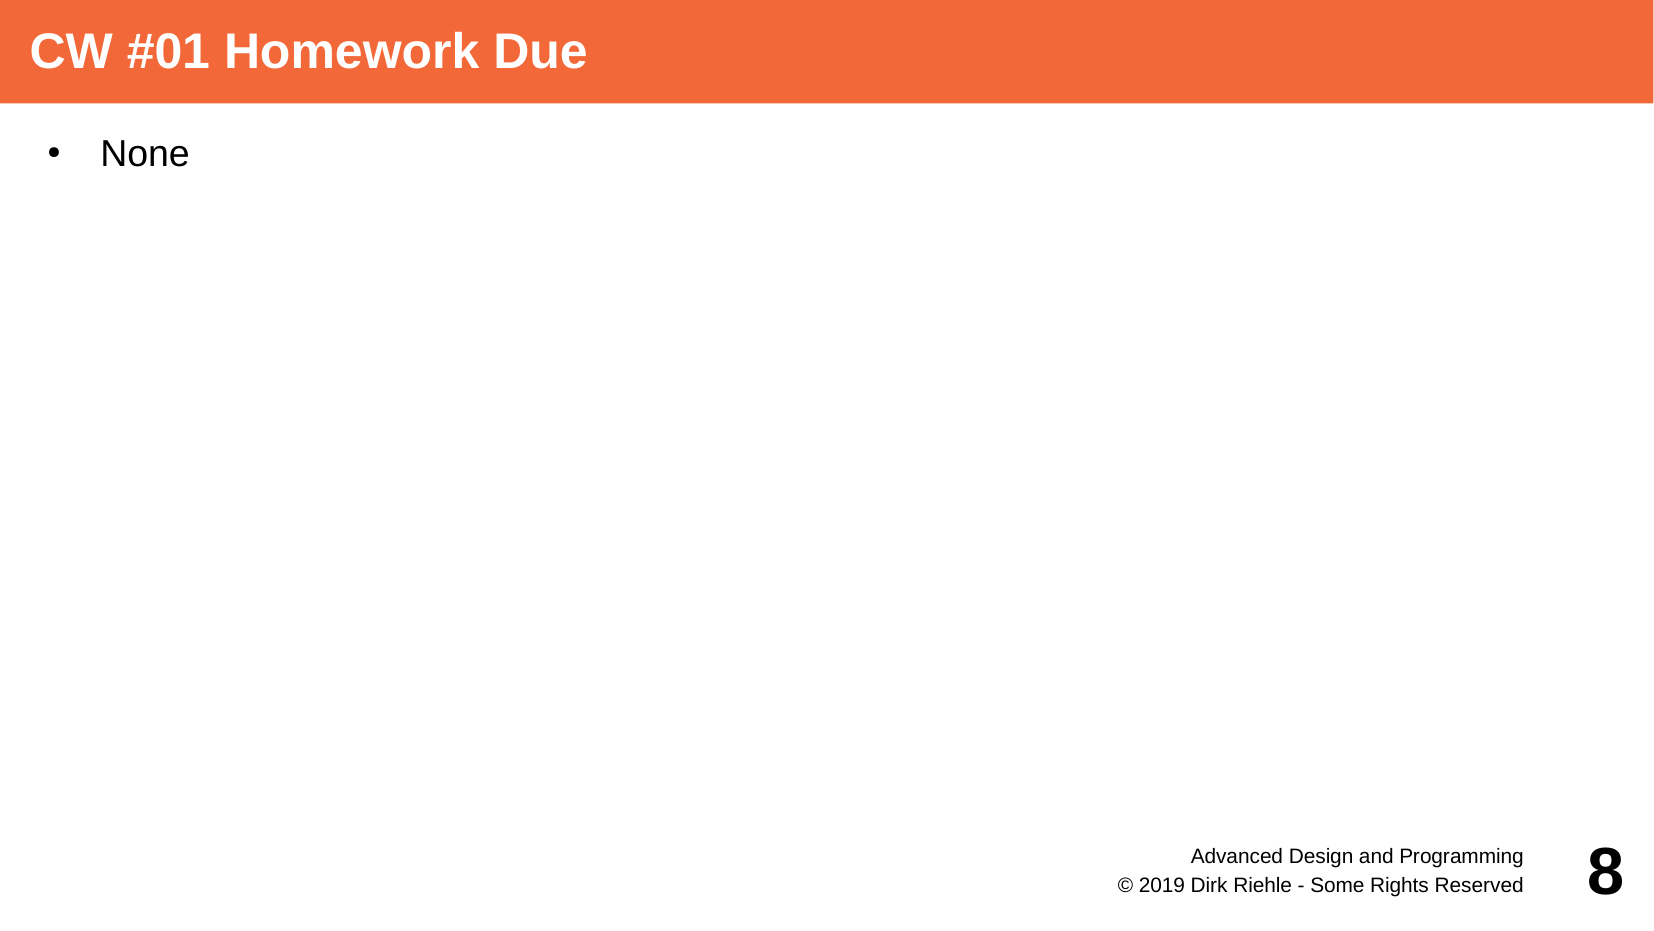

# CW #01 Homework Due
None
Advanced Design and Programming
8
© 2019 Dirk Riehle - Some Rights Reserved